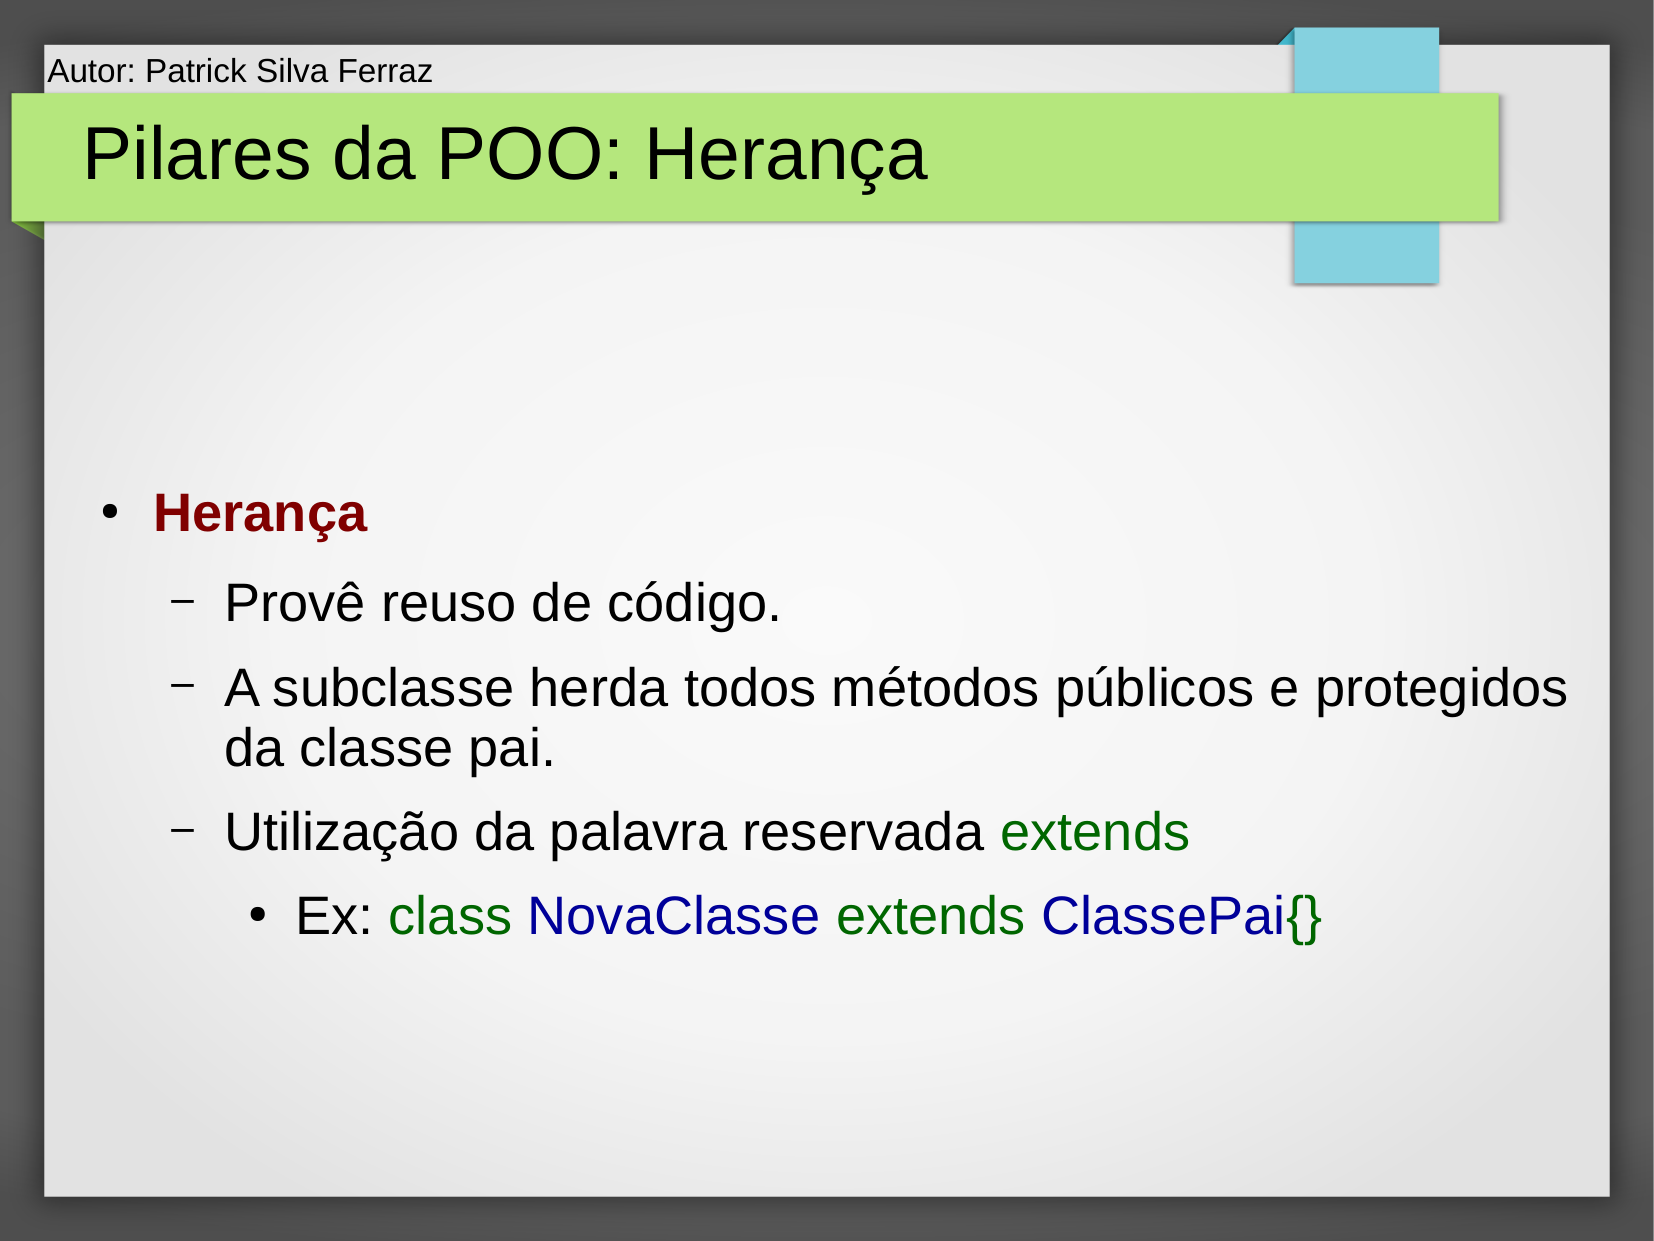

Autor: Patrick Silva Ferraz
# Pilares da POO: Herança
Herança
Provê reuso de código.
A subclasse herda todos métodos públicos e protegidos da classe pai.
Utilização da palavra reservada extends
Ex: class NovaClasse extends ClassePai{}